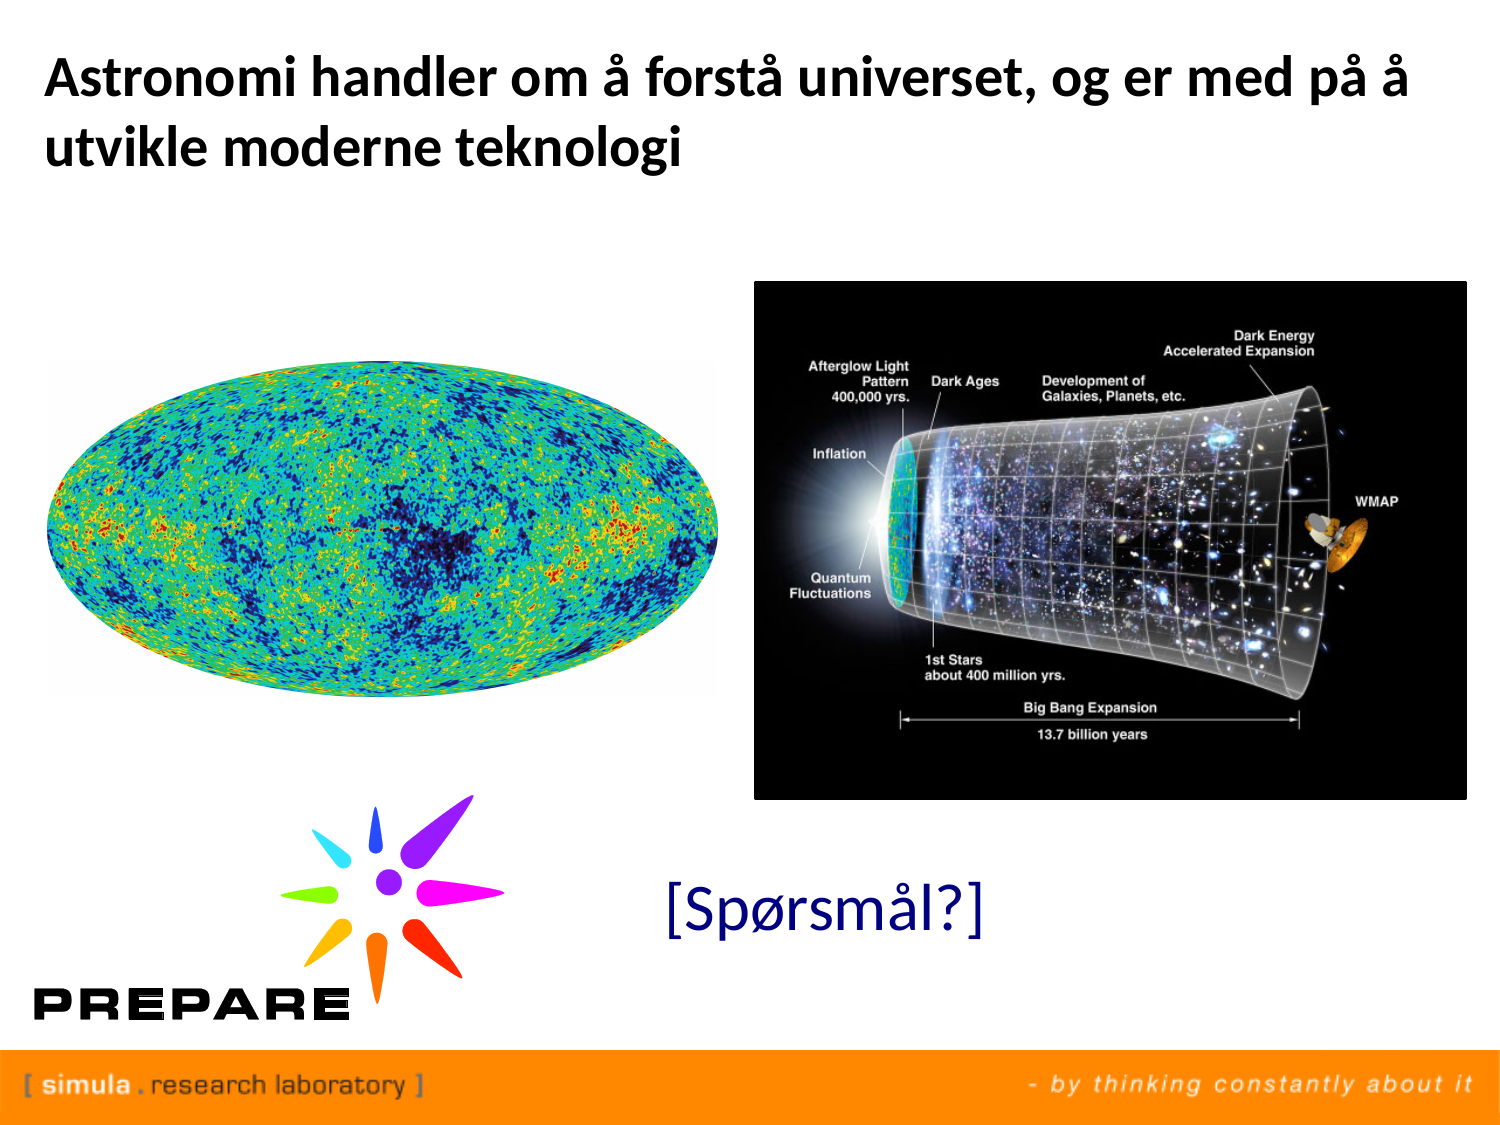

Astronomi handler om å forstå universet, og er med på å utvikle moderne teknologi
[Spørsmål?]